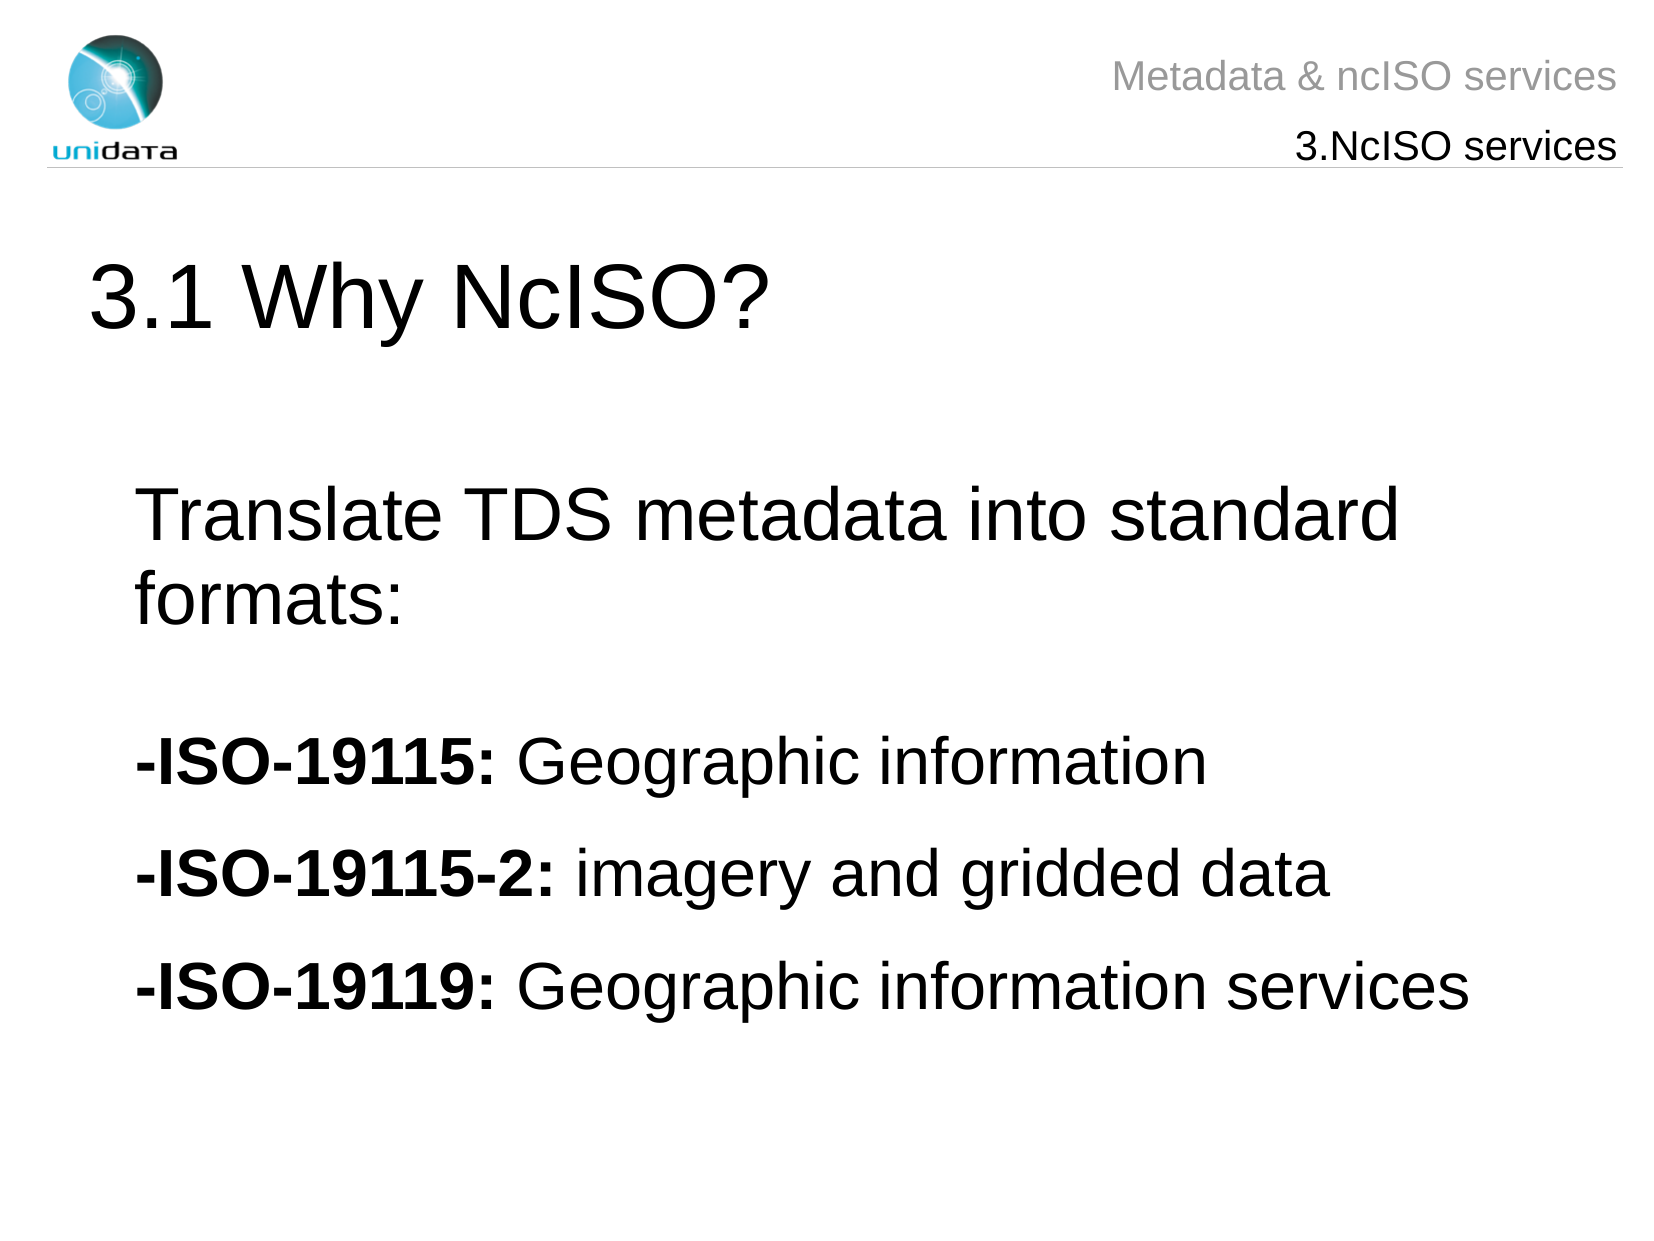

Metadata & ncISO services
3.NcISO services
# 3.1 Why NcISO?
Translate TDS metadata into standard formats:
-ISO-19115: Geographic information
-ISO-19115-2: imagery and gridded data
-ISO-19119: Geographic information services